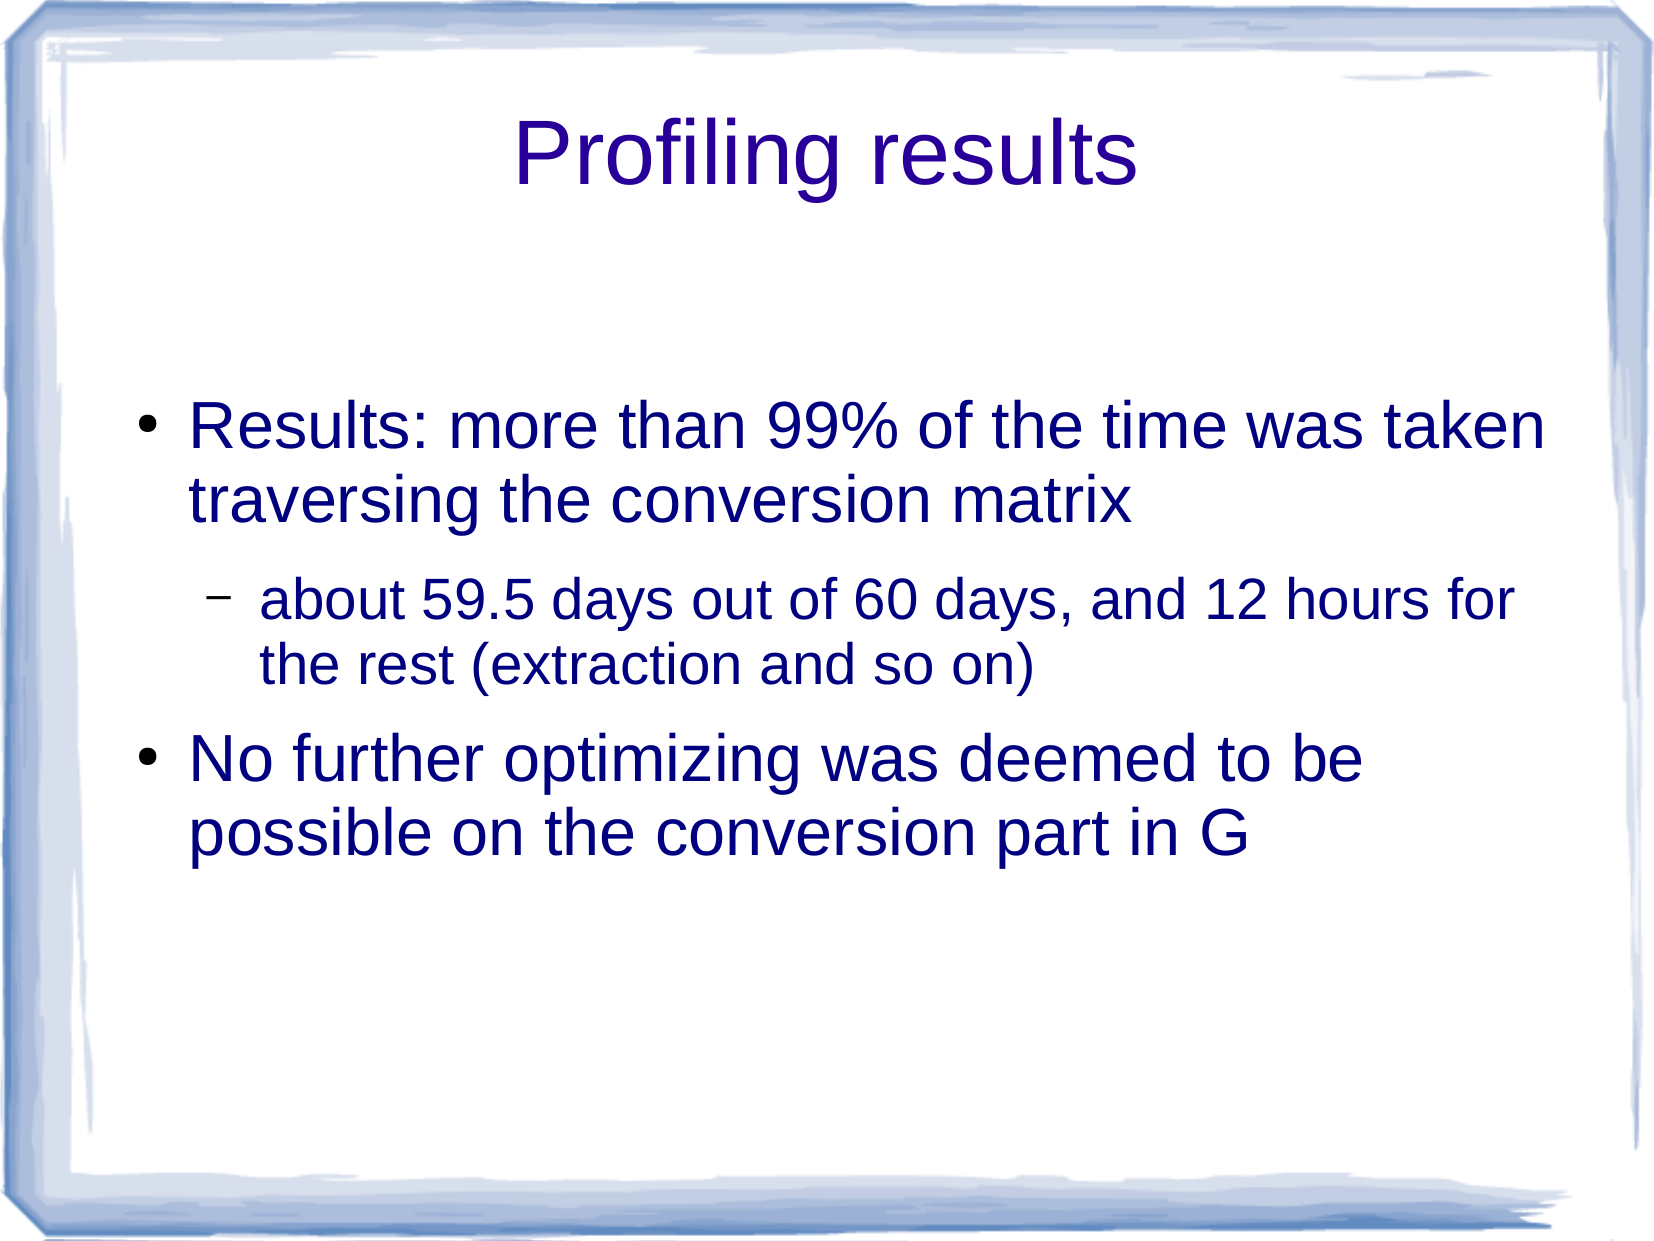

# Profiling results
Results: more than 99% of the time was taken traversing the conversion matrix
about 59.5 days out of 60 days, and 12 hours for the rest (extraction and so on)
No further optimizing was deemed to be possible on the conversion part in G